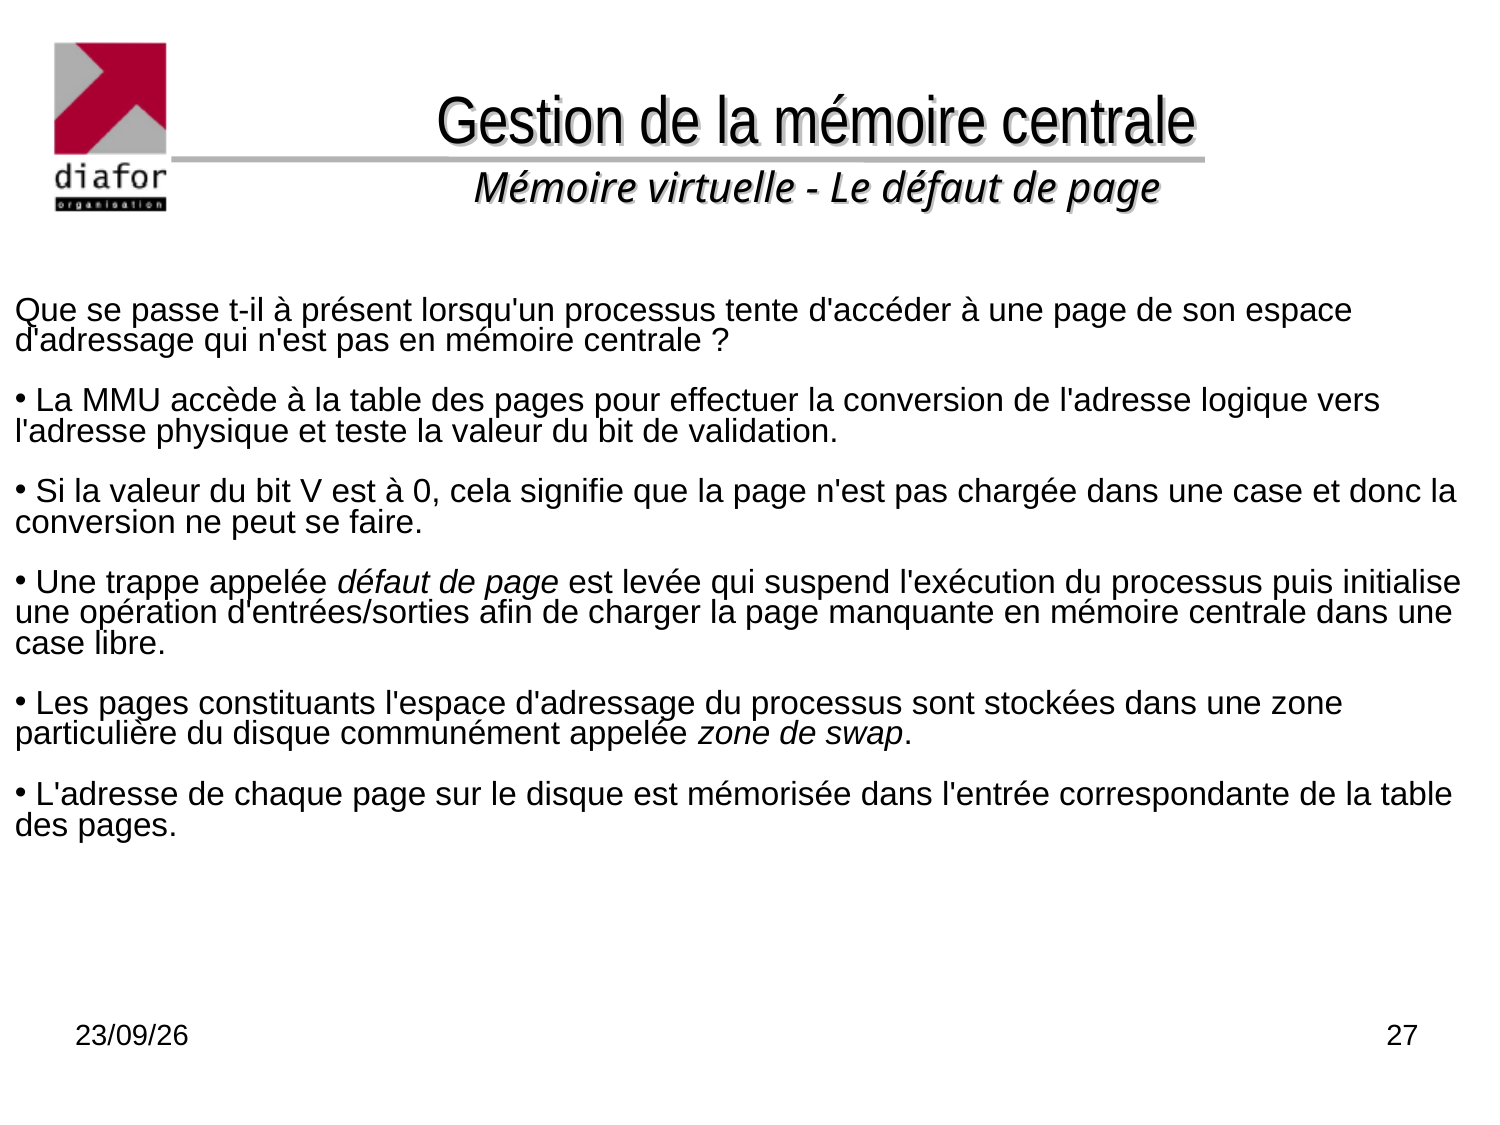

# Gestion de la mémoire centrale Mémoire virtuelle - Le défaut de page
Que se passe t-il à présent lorsqu'un processus tente d'accéder à une page de son espace
d'adressage qui n'est pas en mémoire centrale ?
 La MMU accède à la table des pages pour effectuer la conversion de l'adresse logique vers
l'adresse physique et teste la valeur du bit de validation.
 Si la valeur du bit V est à 0, cela signifie que la page n'est pas chargée dans une case et donc la
conversion ne peut se faire.
 Une trappe appelée défaut de page est levée qui suspend l'exécution du processus puis initialise
une opération d'entrées/sorties afin de charger la page manquante en mémoire centrale dans une
case libre.
 Les pages constituants l'espace d'adressage du processus sont stockées dans une zone
particulière du disque communément appelée zone de swap.
 L'adresse de chaque page sur le disque est mémorisée dans l'entrée correspondante de la table
des pages.
27